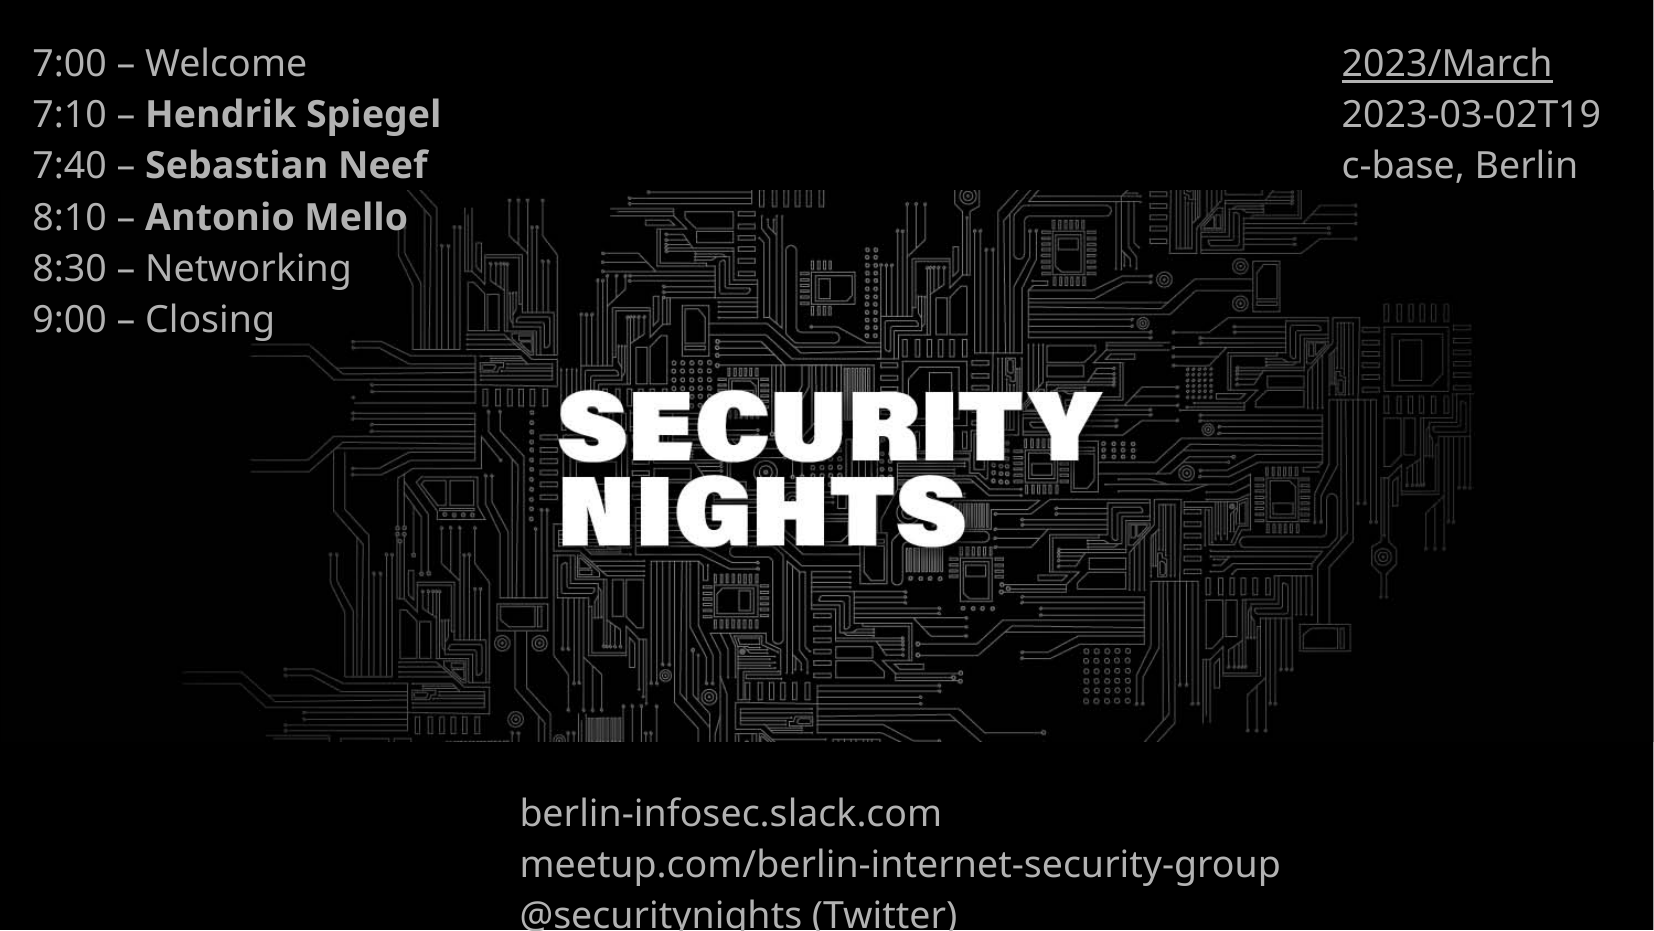

7:00 – Welcome
7:10 – Hendrik Spiegel
7:40 – Sebastian Neef
8:10 – Antonio Mello
8:30 – Networking
9:00 – Closing
2023/March
2023-03-02T19
c-base, Berlin
#
berlin-infosec.slack.com
meetup.com/berlin-internet-security-group
@securitynights (Twitter)